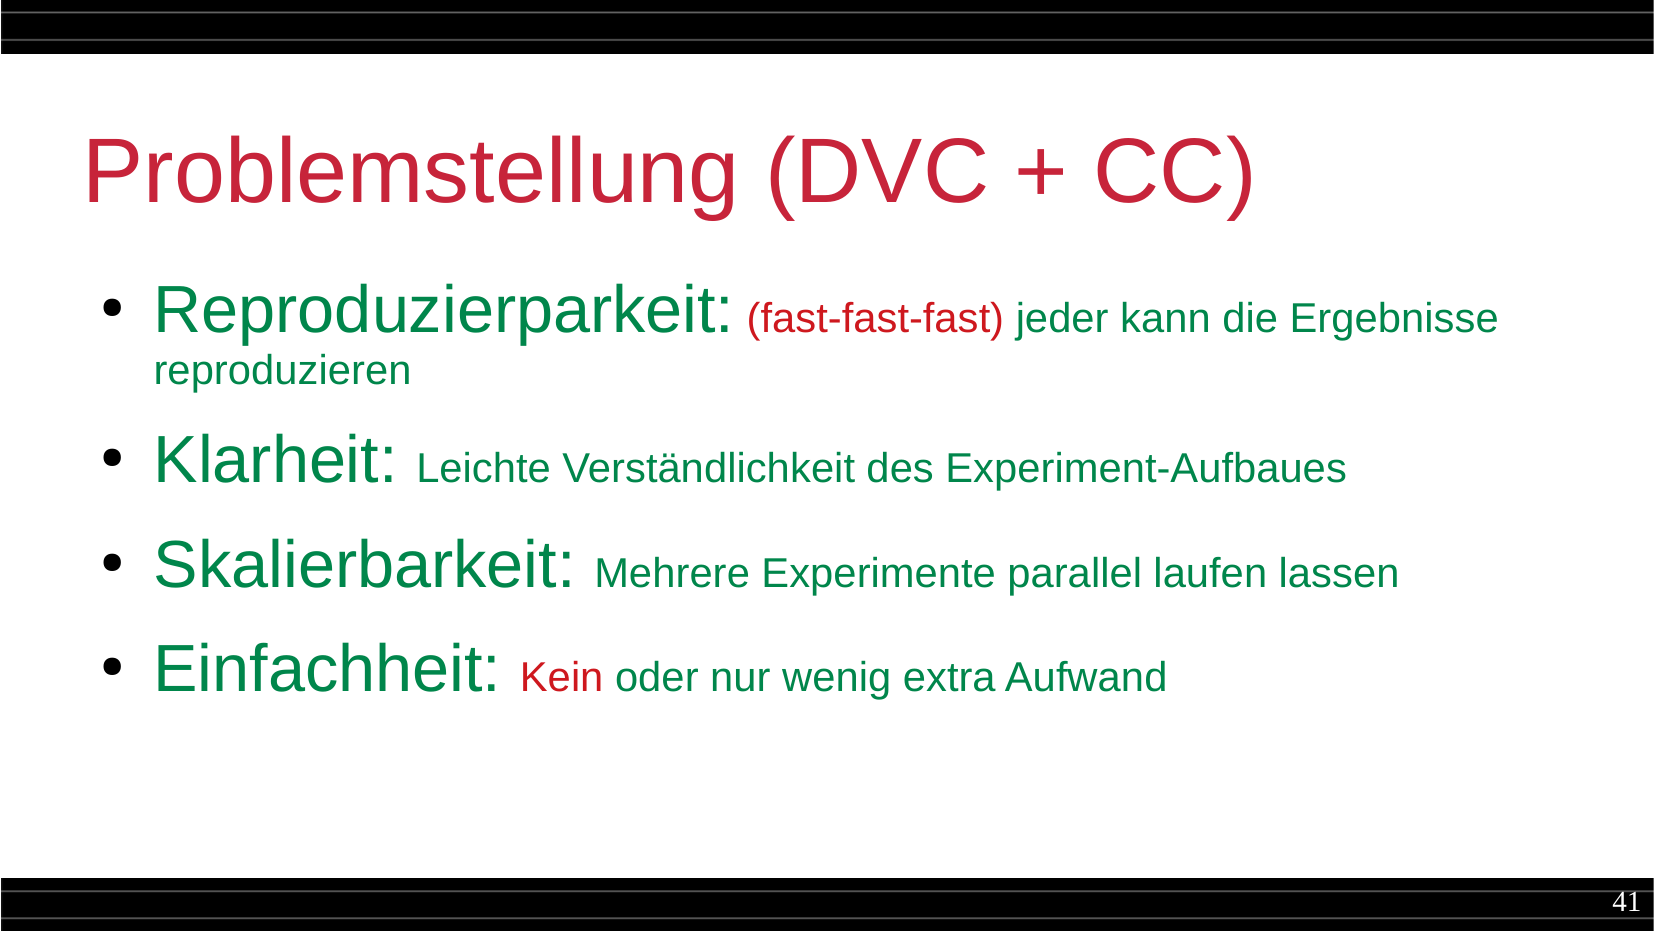

# Problemstellung (DVC + CC)
Reproduzierparkeit: (fast-fast-fast) jeder kann die Ergebnisse reproduzieren
Klarheit: Leichte Verständlichkeit des Experiment-Aufbaues
Skalierbarkeit: Mehrere Experimente parallel laufen lassen
Einfachheit: Kein oder nur wenig extra Aufwand